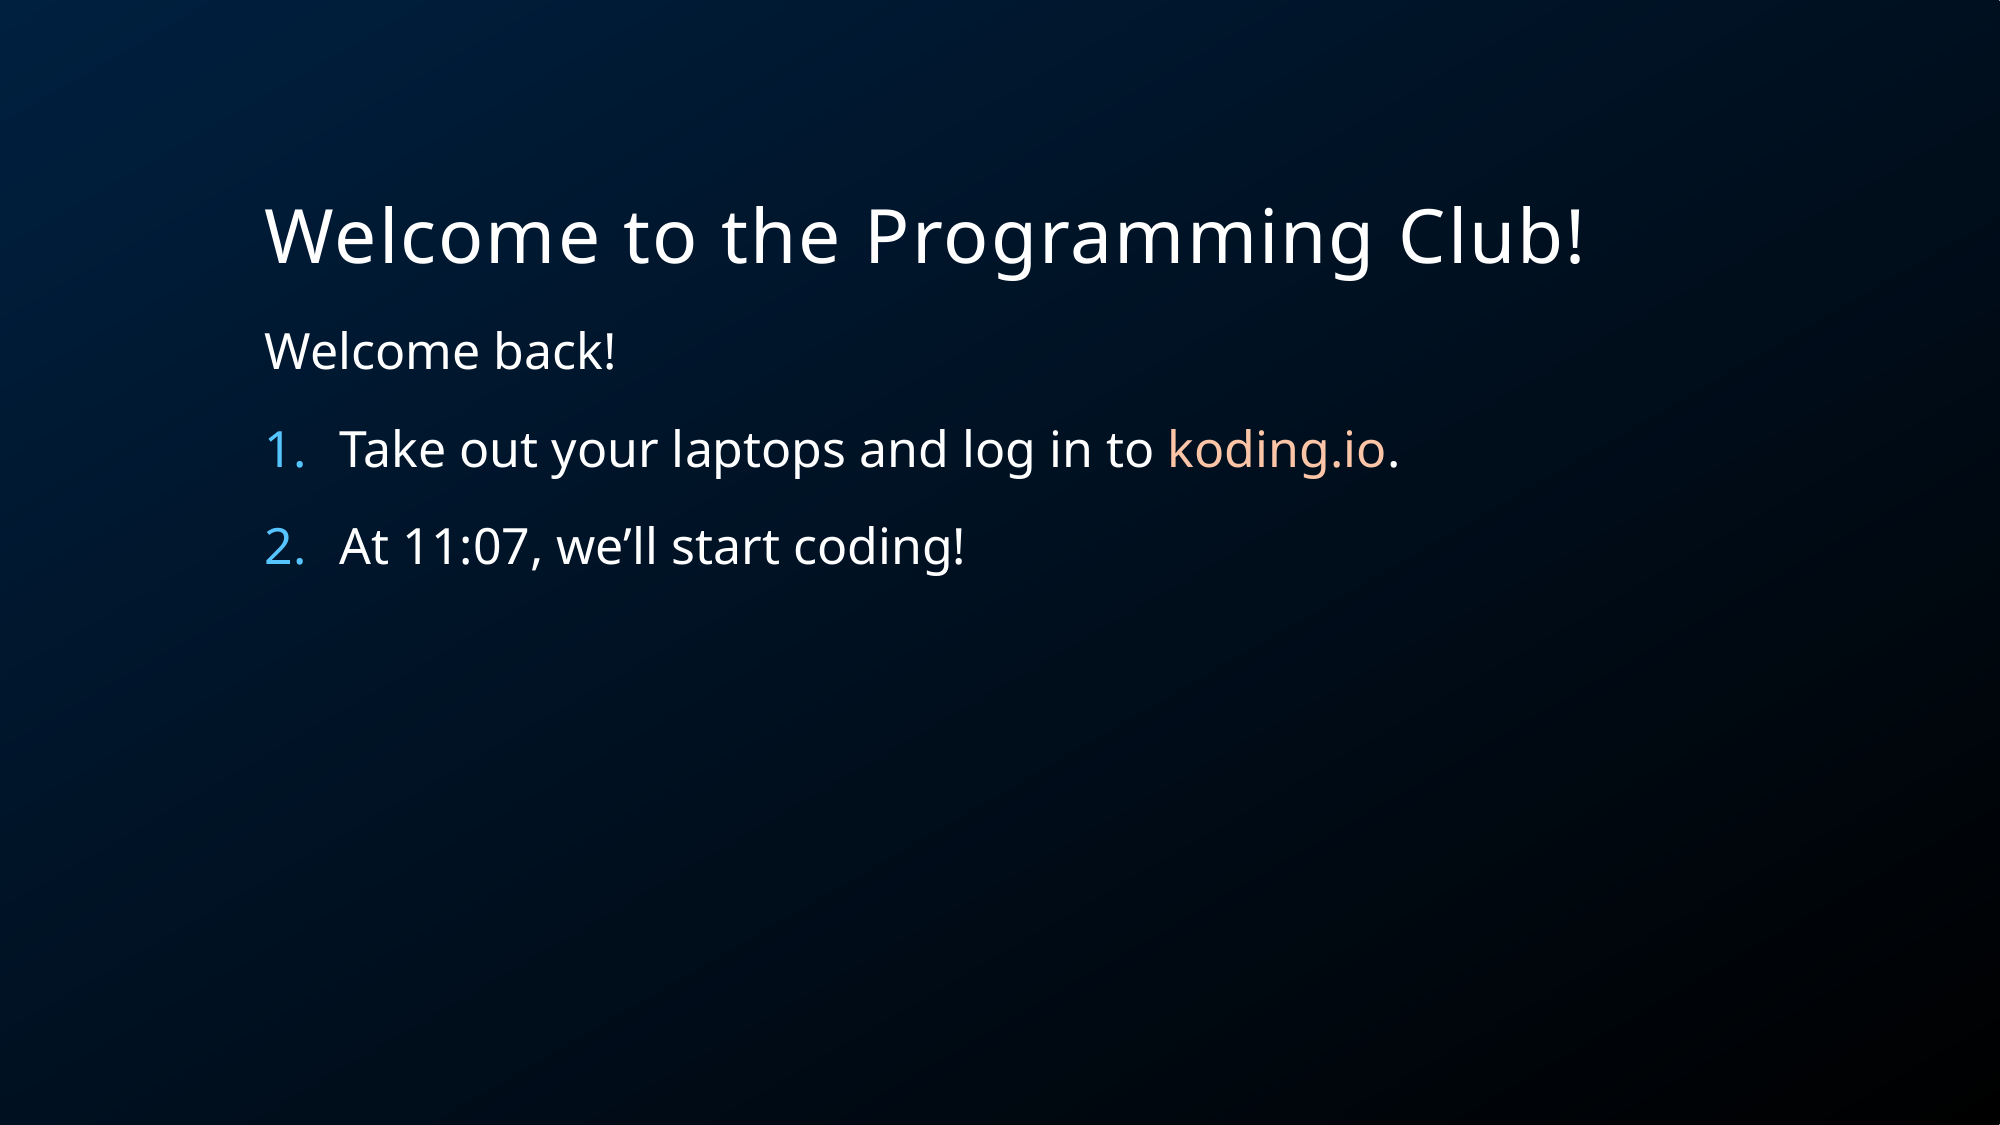

# Welcome to the Programming Club!
Welcome back!
Take out your laptops and log in to koding.io.
At 11:07, we’ll start coding!